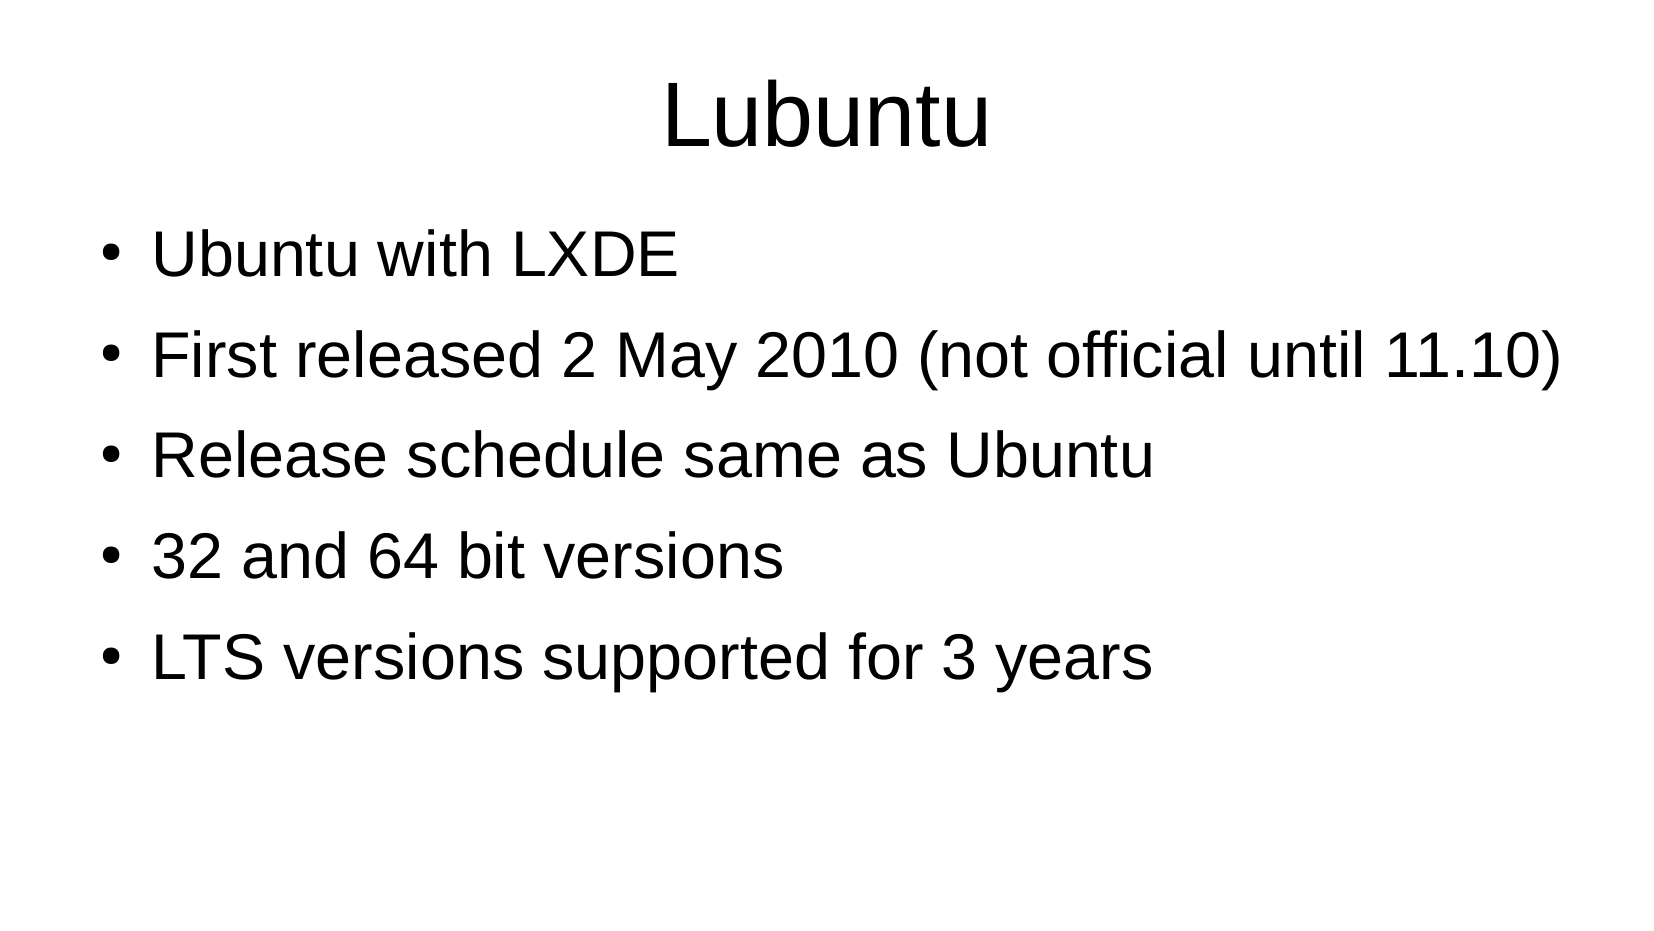

# Lubuntu
Ubuntu with LXDE
First released 2 May 2010 (not official until 11.10)
Release schedule same as Ubuntu
32 and 64 bit versions
LTS versions supported for 3 years